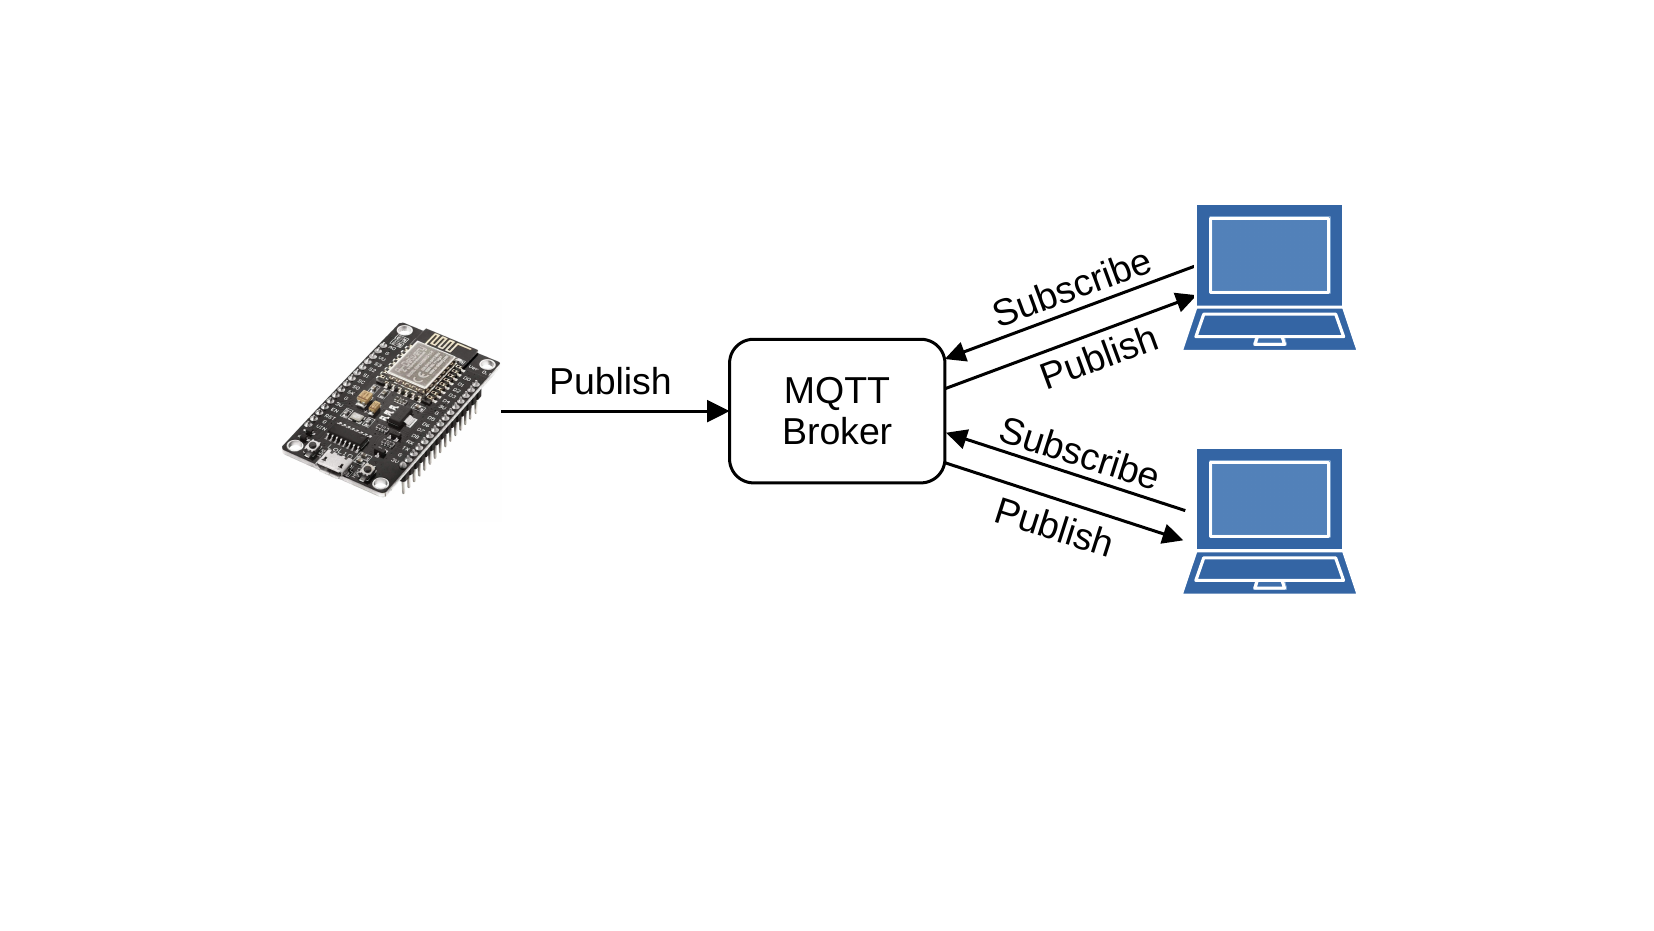

Subscribe
Publish
MQTT
Broker
Publish
Subscribe
Publish